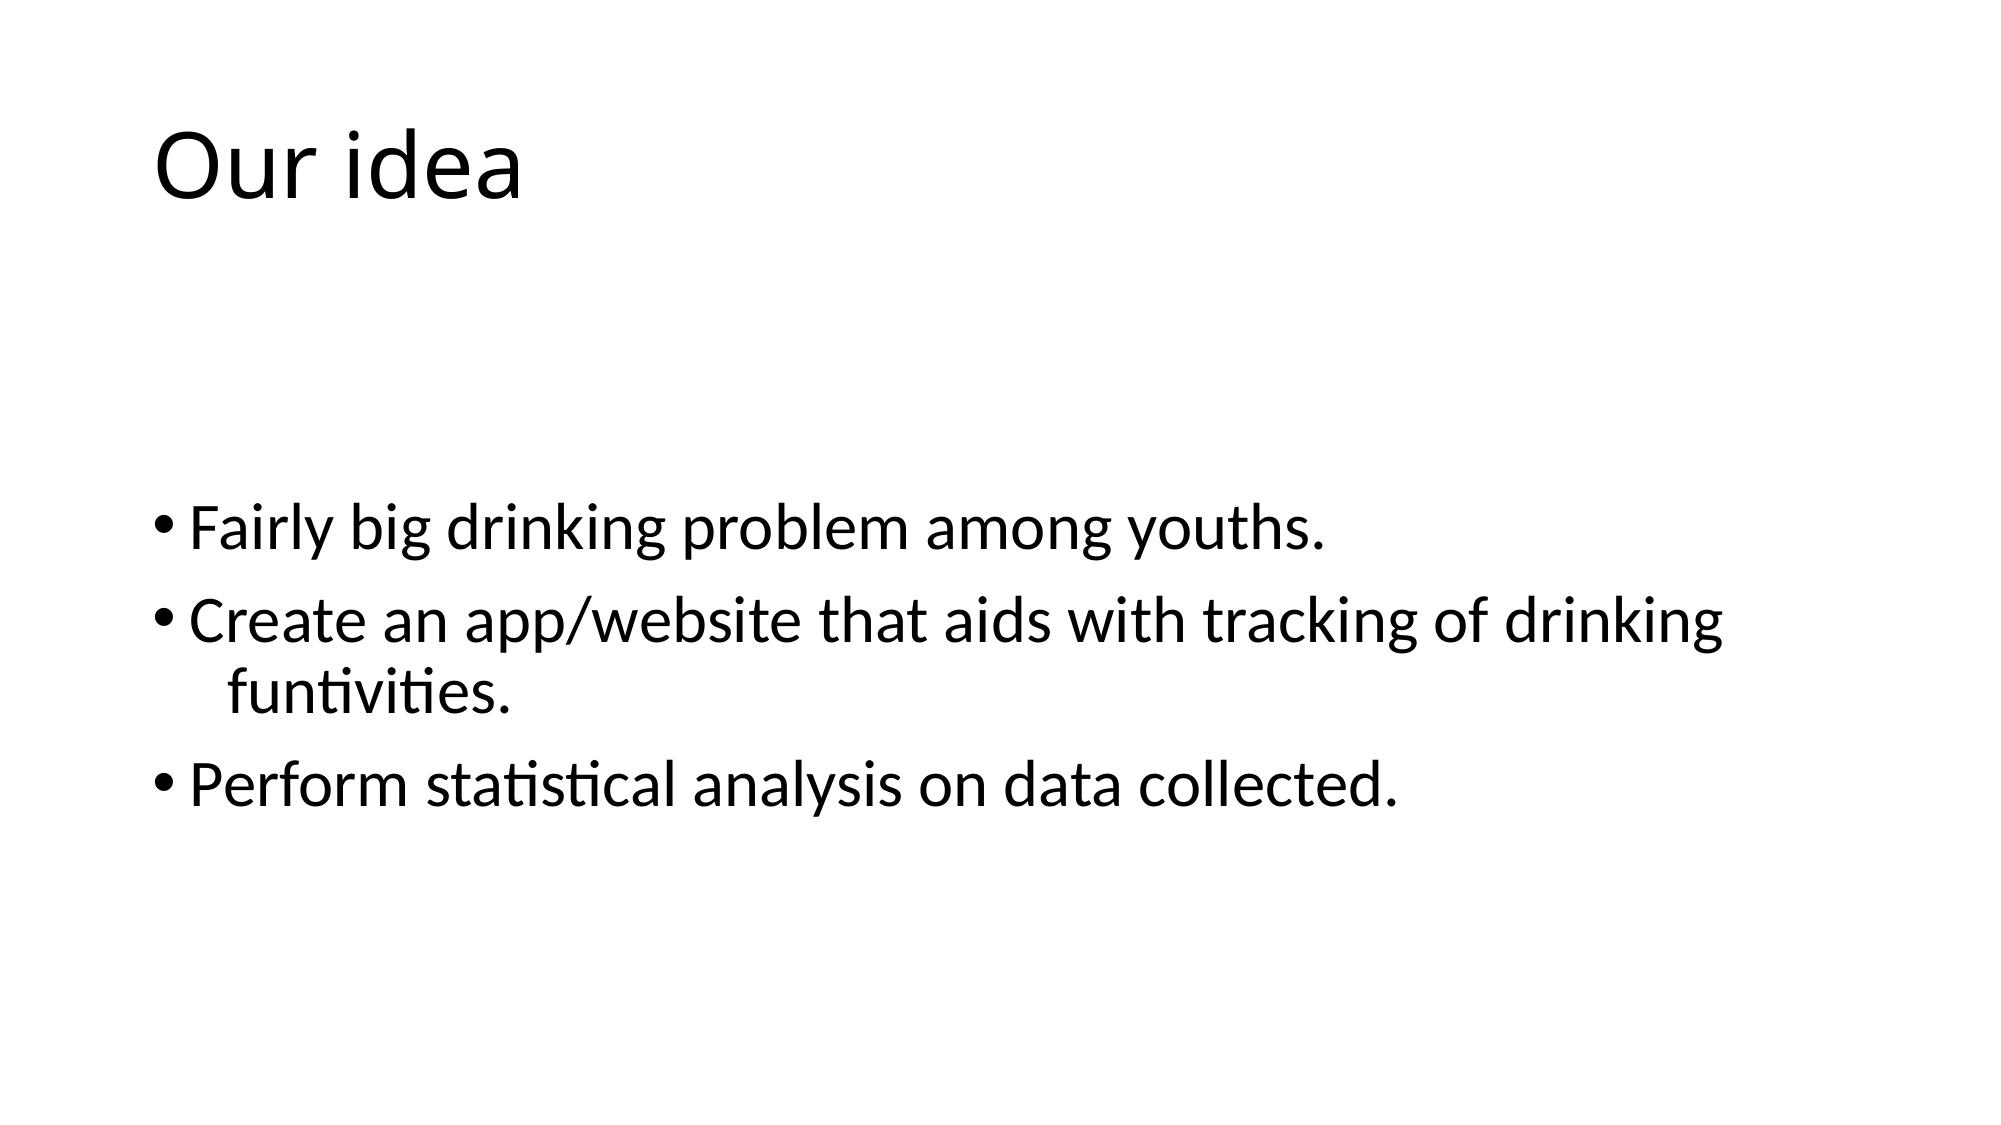

# Our idea
Fairly big drinking problem among youths.
Create an app/website that aids with tracking of drinking funtivities.
Perform statistical analysis on data collected.